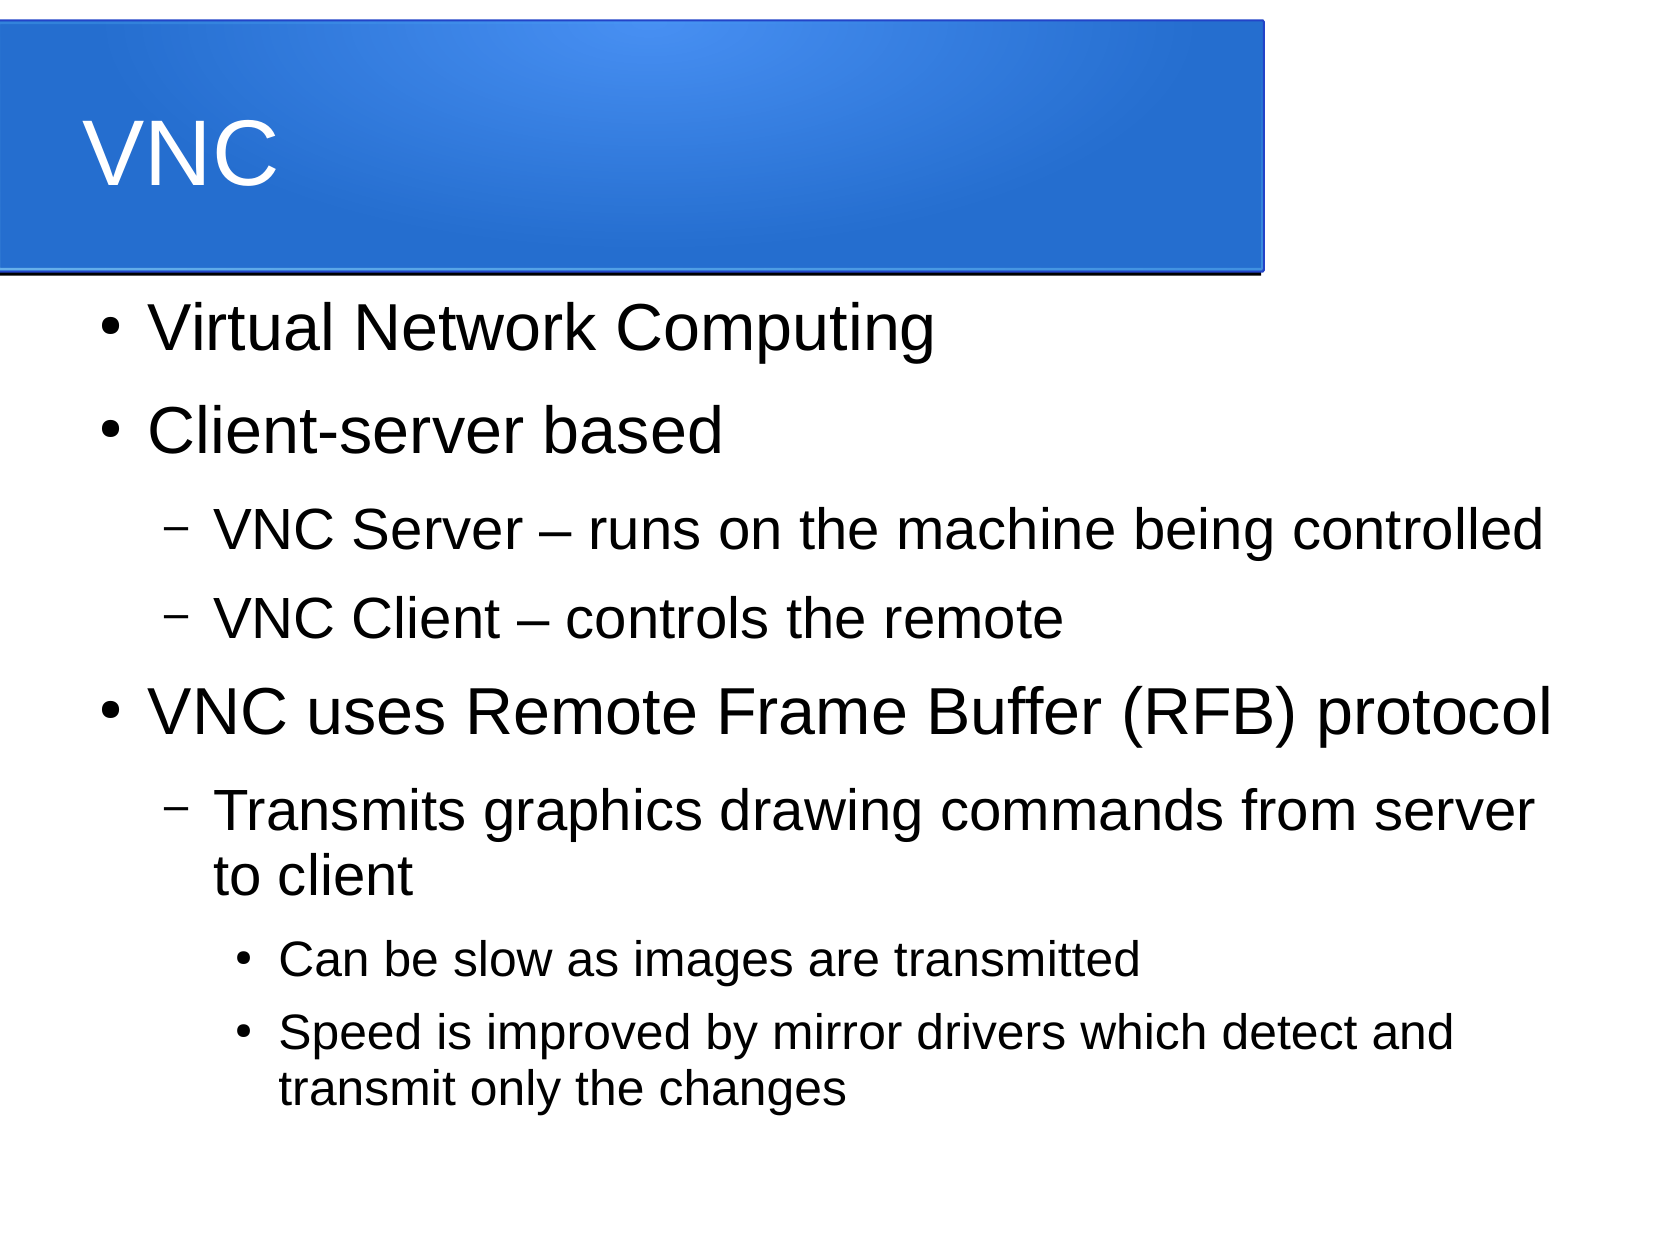

# VNC
Virtual Network Computing
Client-server based
VNC Server – runs on the machine being controlled
VNC Client – controls the remote
VNC uses Remote Frame Buffer (RFB) protocol
Transmits graphics drawing commands from server to client
Can be slow as images are transmitted
Speed is improved by mirror drivers which detect and transmit only the changes